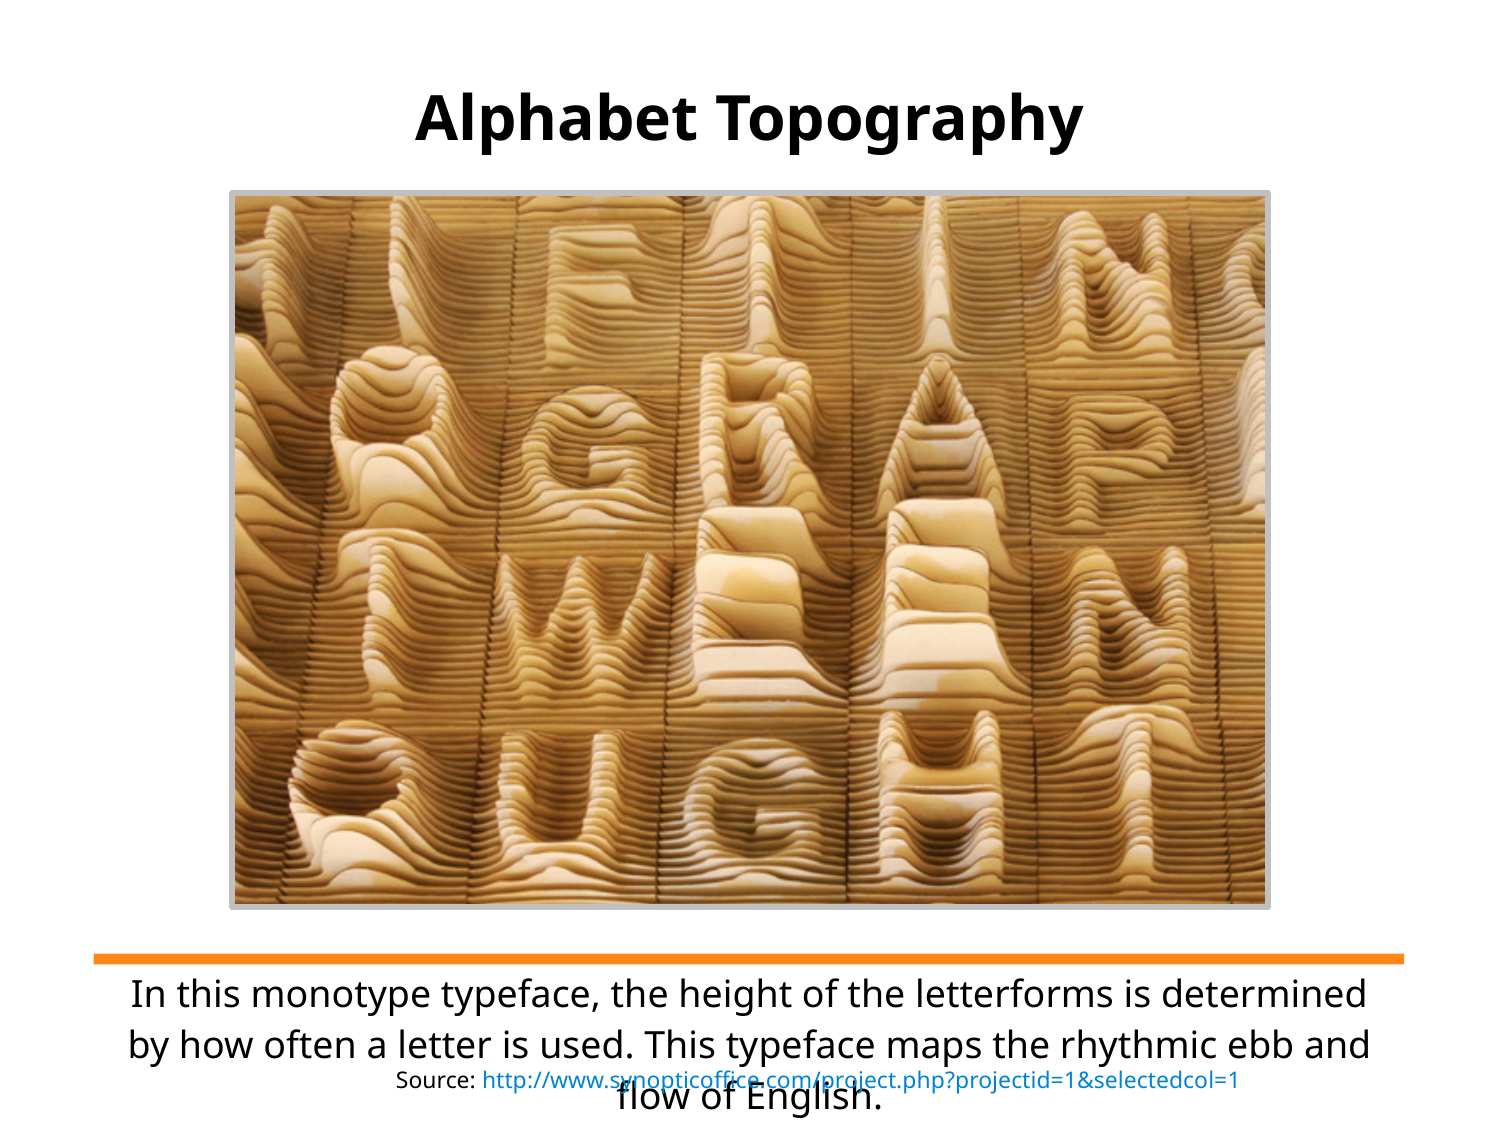

# Alphabet Topography
In this monotype typeface, the height of the letterforms is determined by how often a letter is used. This typeface maps the rhythmic ebb and flow of English.
Source: http://www.synopticoffice.com/project.php?projectid=1&selectedcol=1